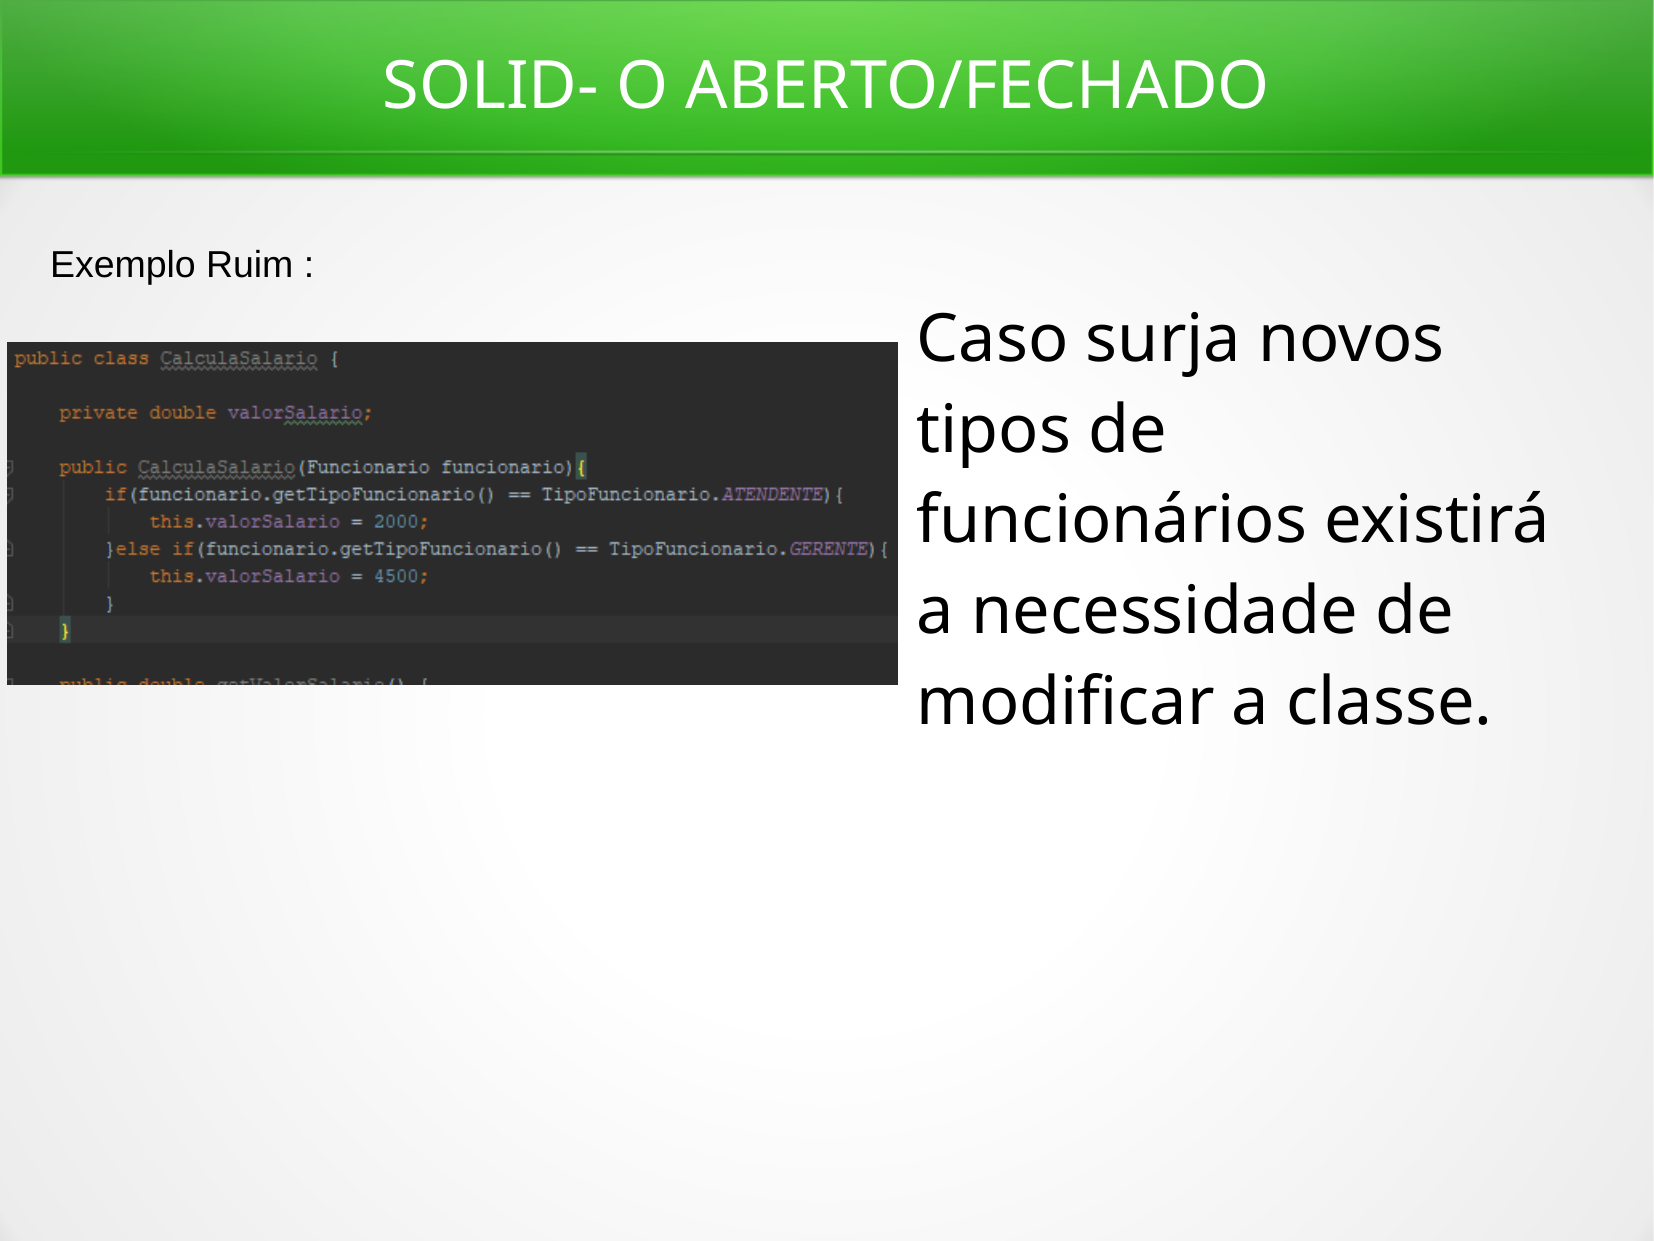

# SOLID- O ABERTO/FECHADO
Exemplo Ruim :
Caso surja novos tipos de funcionários existirá a necessidade de modificar a classe.